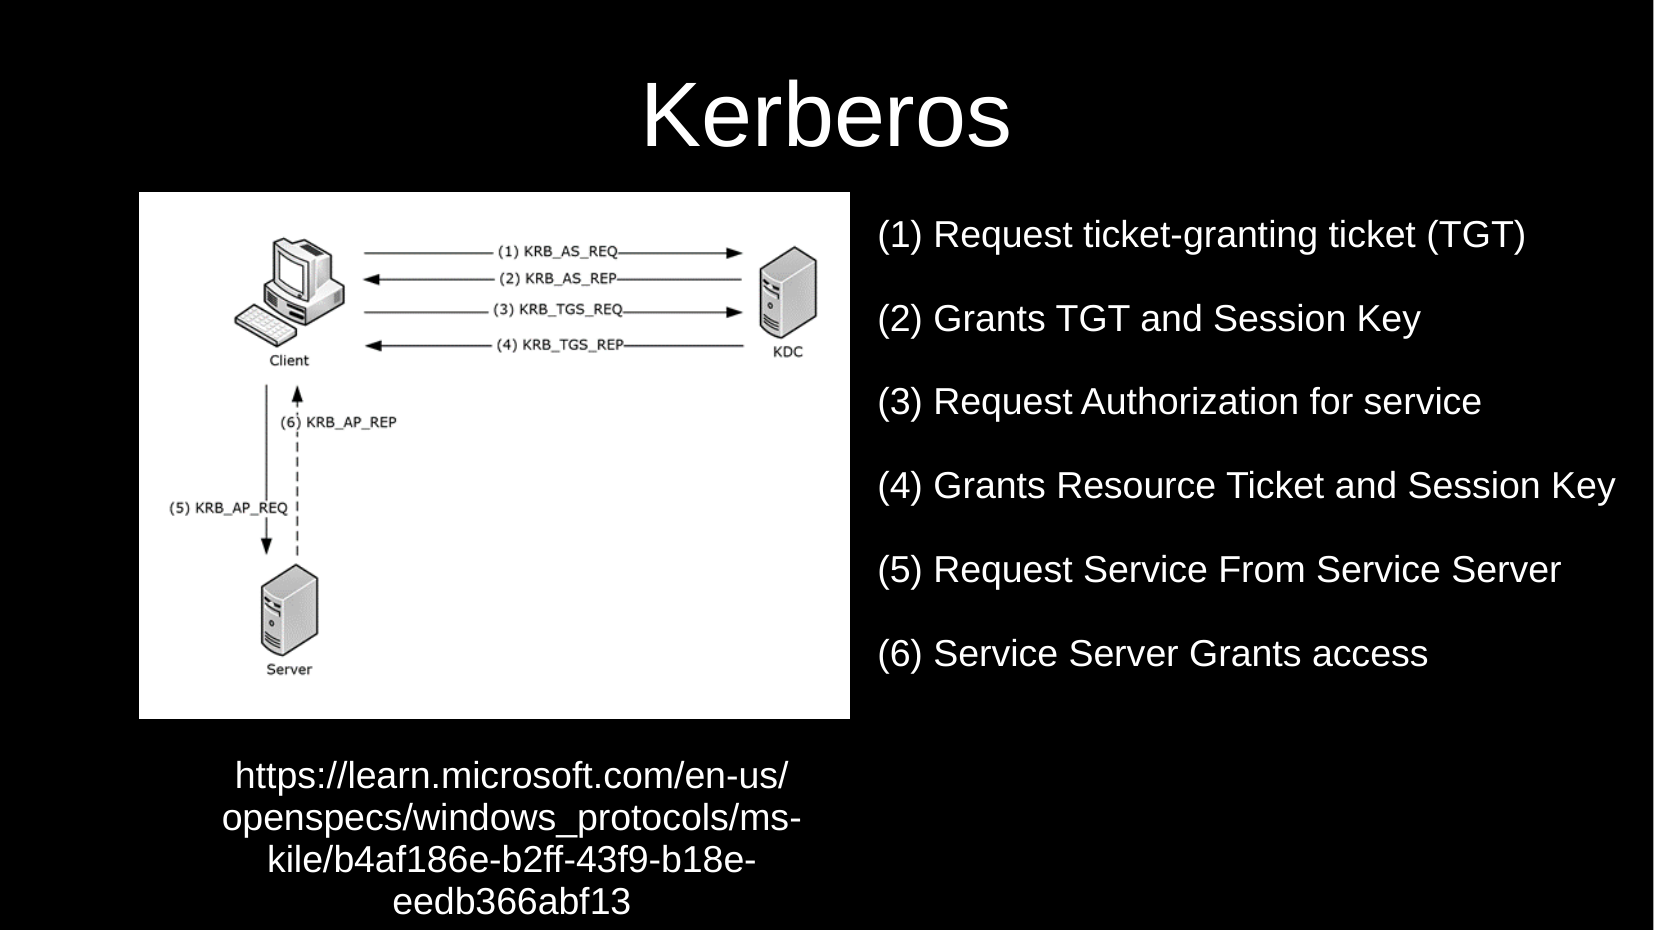

# Kerberos
(1) Request ticket-granting ticket (TGT)
(2) Grants TGT and Session Key
(3) Request Authorization for service
(4) Grants Resource Ticket and Session Key
(5) Request Service From Service Server
(6) Service Server Grants access
https://learn.microsoft.com/en-us/openspecs/windows_protocols/ms-kile/b4af186e-b2ff-43f9-b18e-eedb366abf13